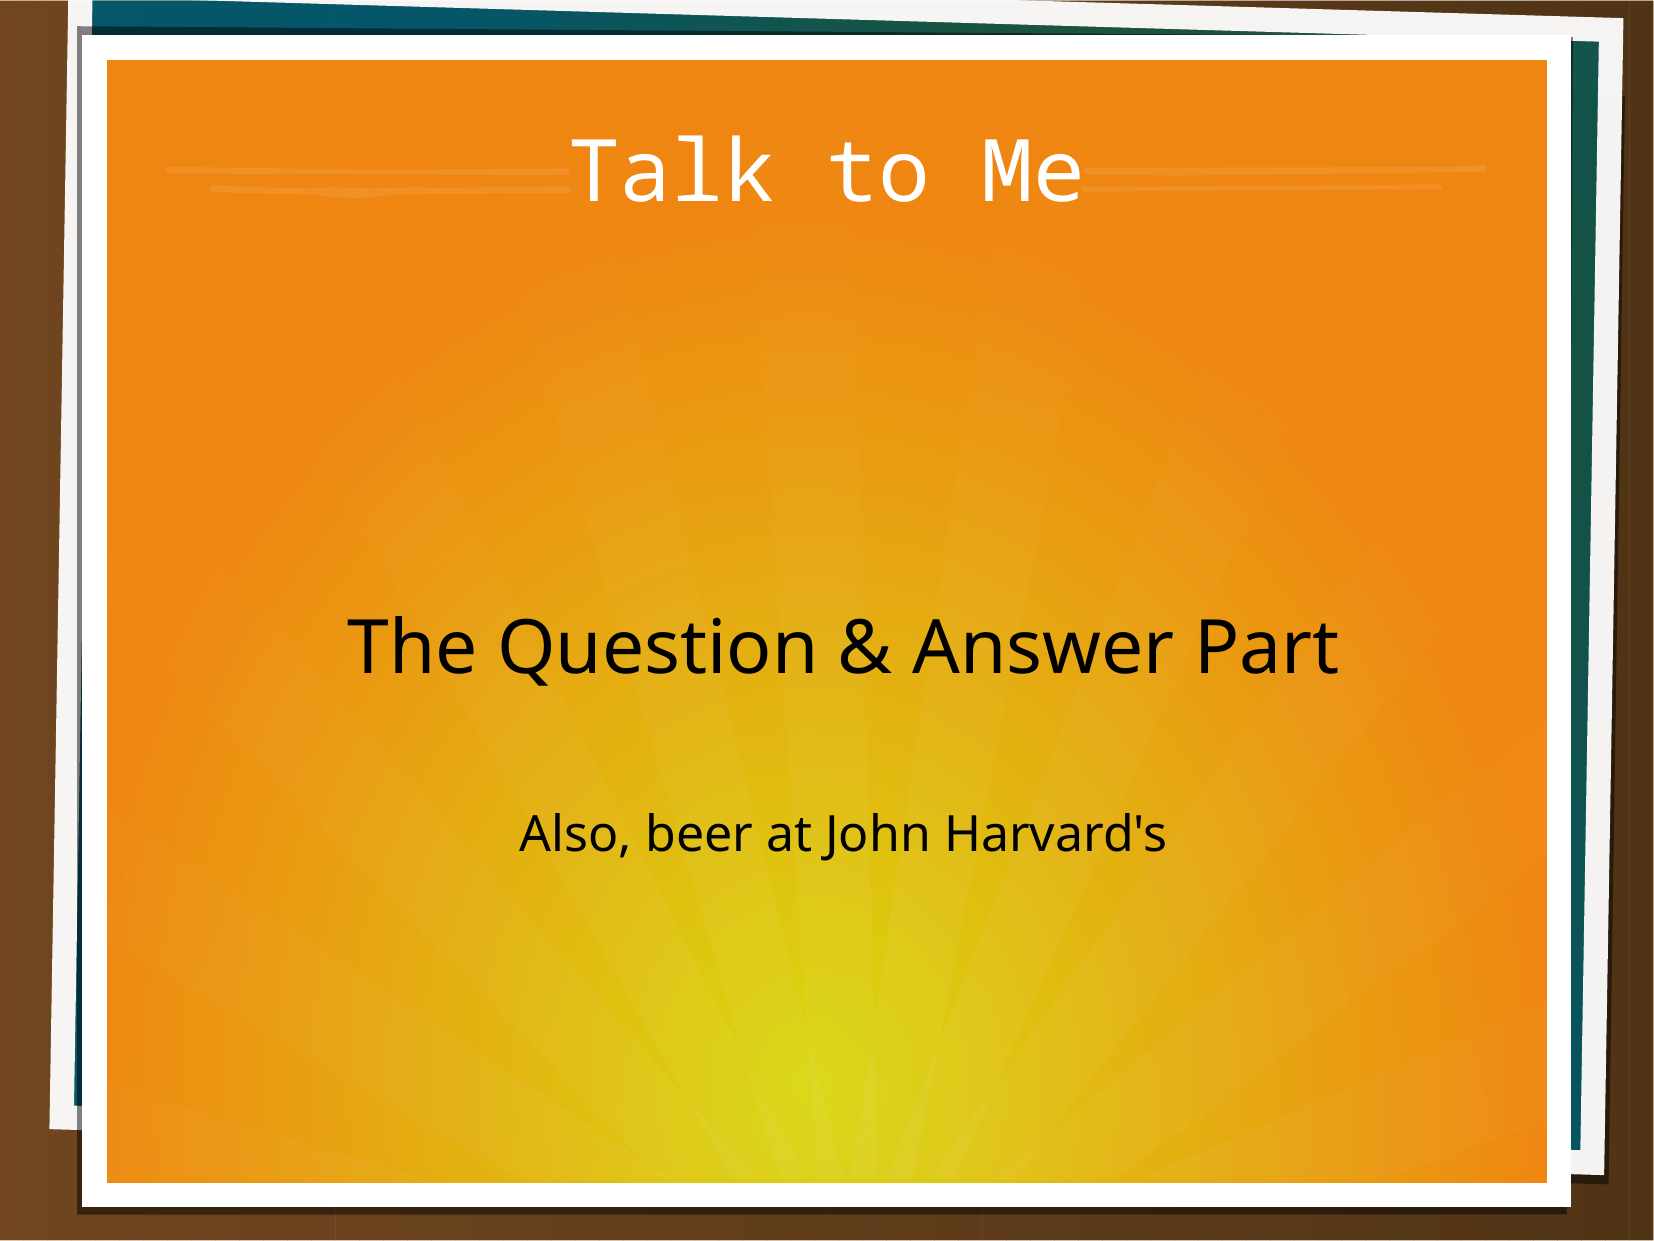

# Talk to Me
The Question & Answer Part
Also, beer at John Harvard's